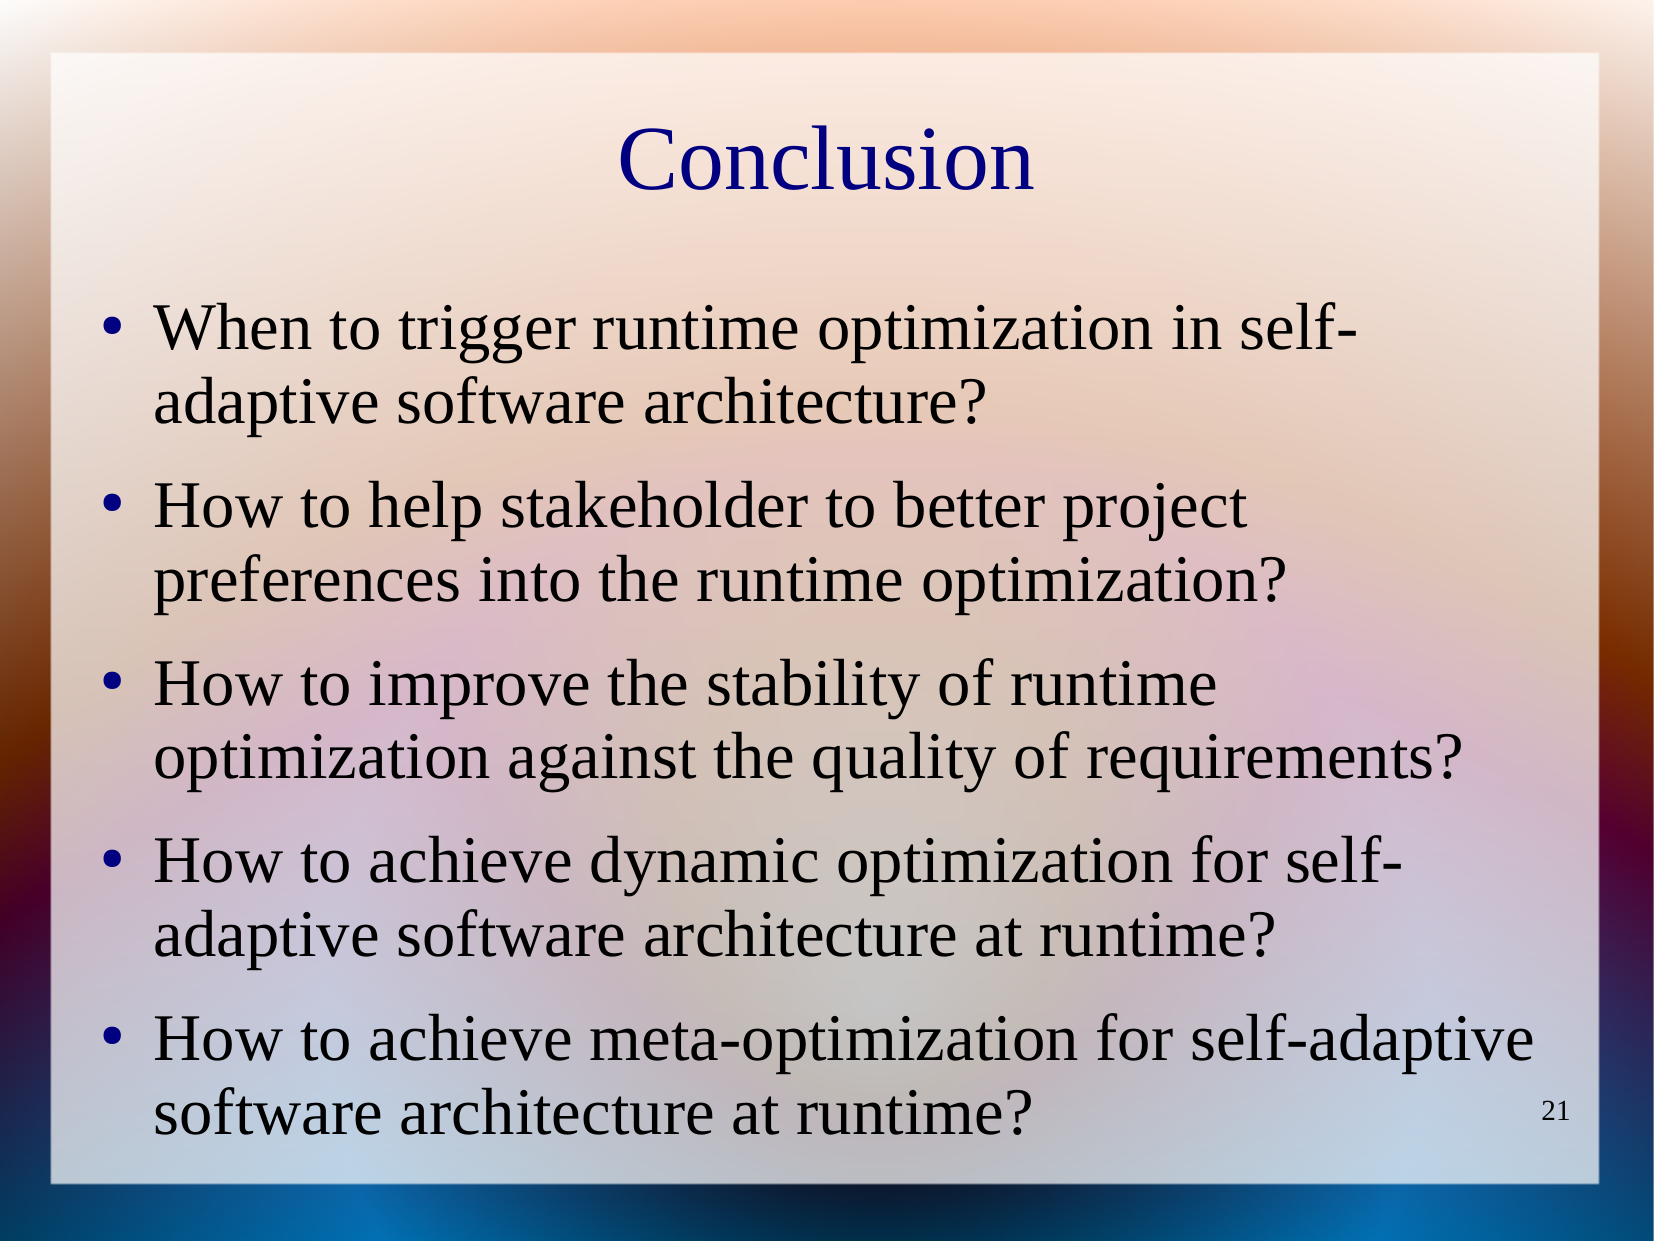

# Conclusion
When to trigger runtime optimization in self-adaptive software architecture?
How to help stakeholder to better project preferences into the runtime optimization?
How to improve the stability of runtime optimization against the quality of requirements?
How to achieve dynamic optimization for self-adaptive software architecture at runtime?
How to achieve meta-optimization for self-adaptive software architecture at runtime?
21